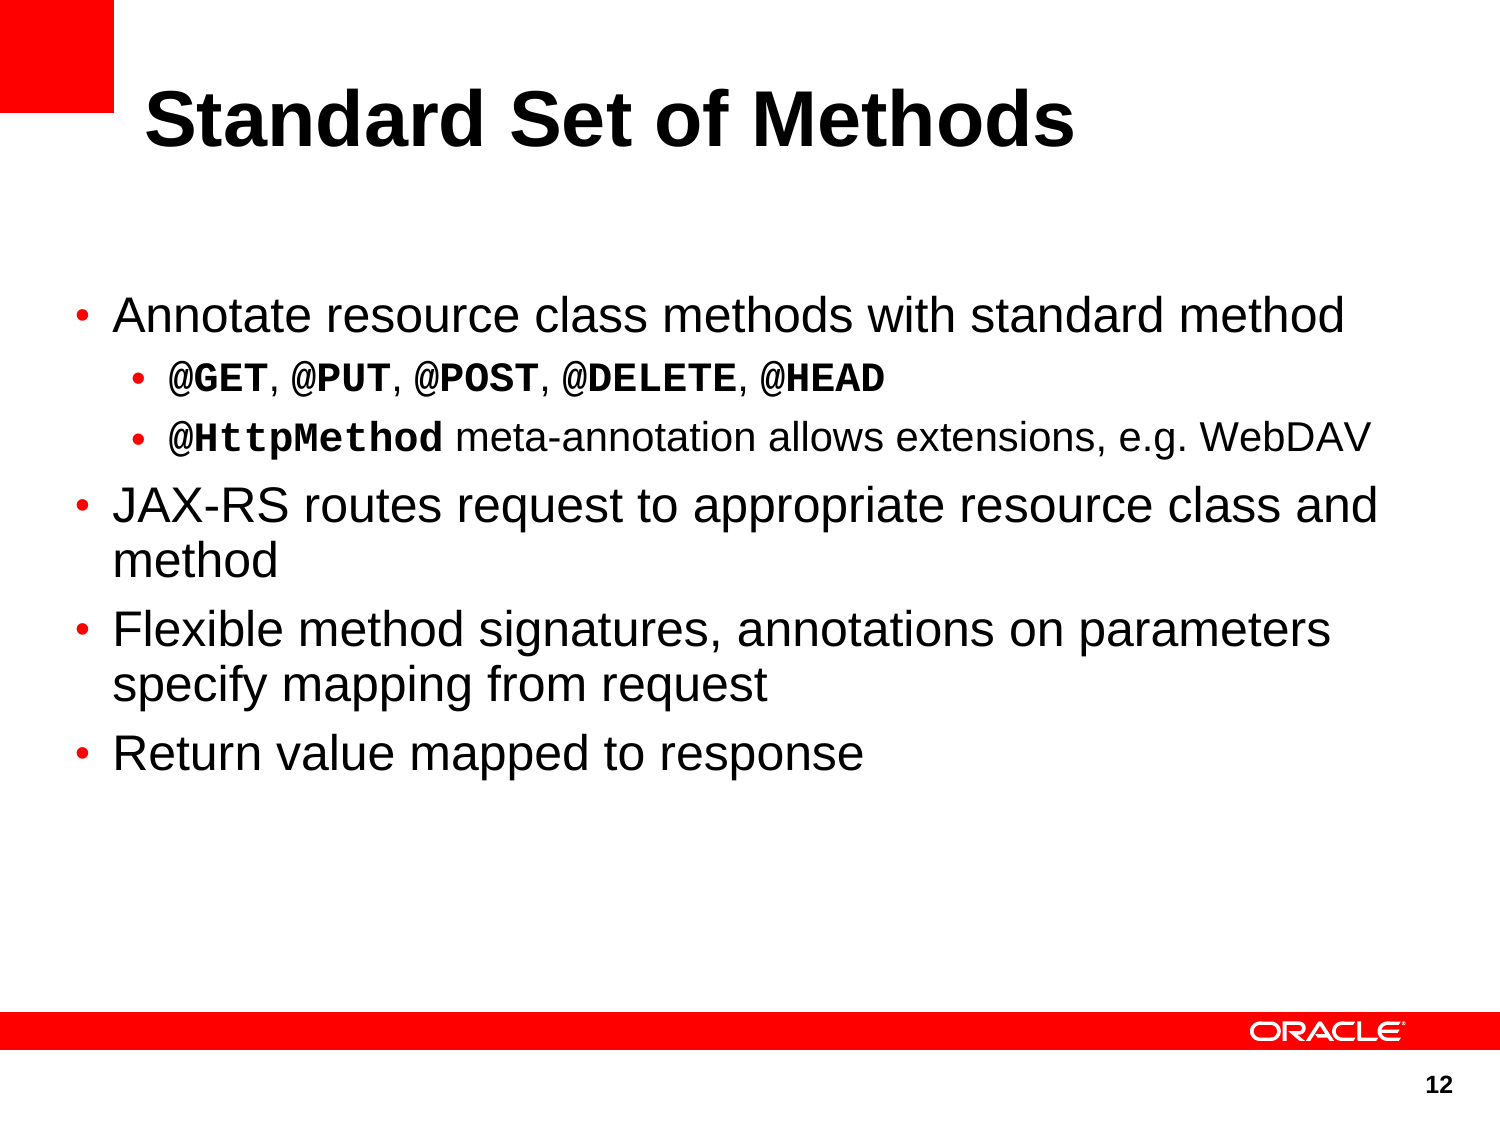

# Standard Set of Methods
Annotate resource class methods with standard method
@GET, @PUT, @POST, @DELETE, @HEAD
@HttpMethod meta-annotation allows extensions, e.g. WebDAV
JAX-RS routes request to appropriate resource class and method
Flexible method signatures, annotations on parameters specify mapping from request
Return value mapped to response